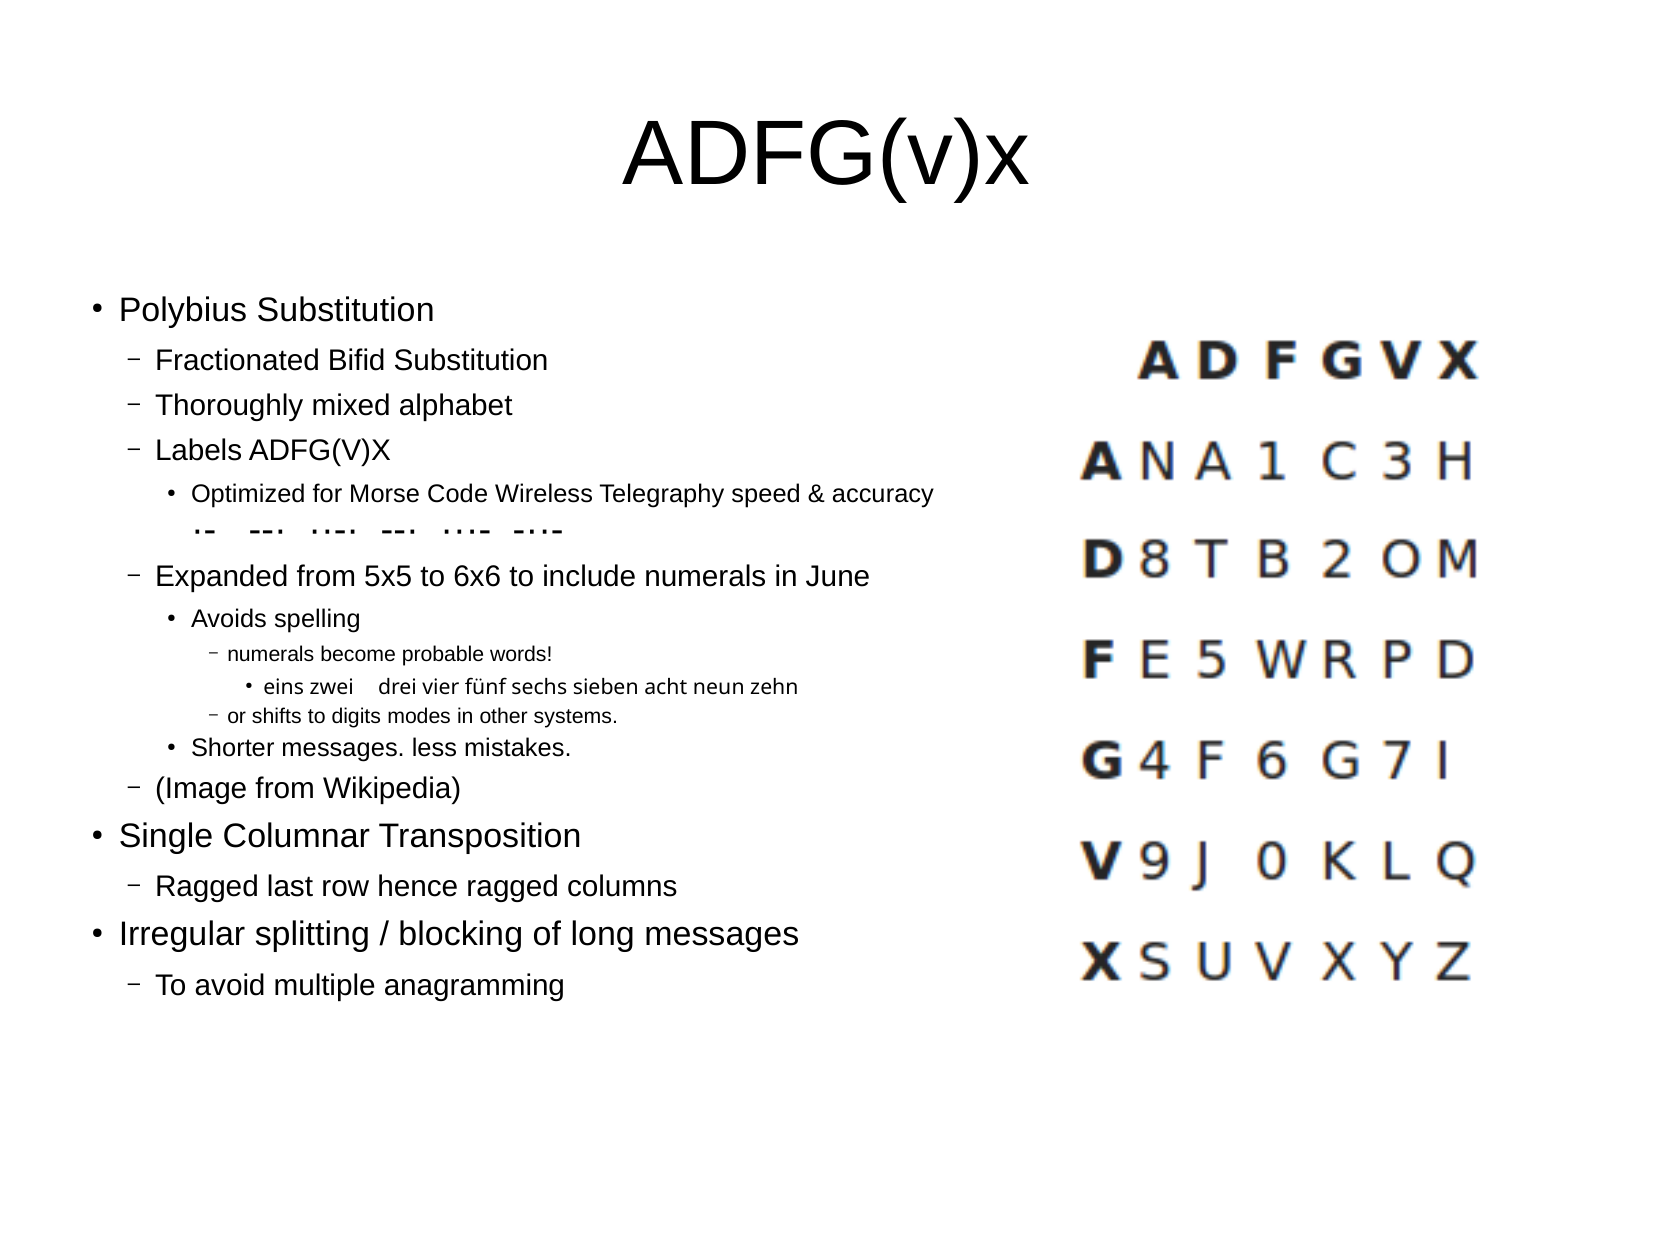

# ADFG(v)x
Polybius Substitution
Fractionated Bifid Substitution
Thoroughly mixed alphabet
Labels ADFG(V)X
Optimized for Morse Code Wireless Telegraphy speed & accuracy
·- --· ··-· --· ···- -··-
Expanded from 5x5 to 6x6 to include numerals in June
Avoids spelling
numerals become probable words!
eins zwei 	drei vier fünf sechs sieben acht neun zehn
or shifts to digits modes in other systems.
Shorter messages. less mistakes.
(Image from Wikipedia)
Single Columnar Transposition
Ragged last row hence ragged columns
Irregular splitting / blocking of long messages
To avoid multiple anagramming